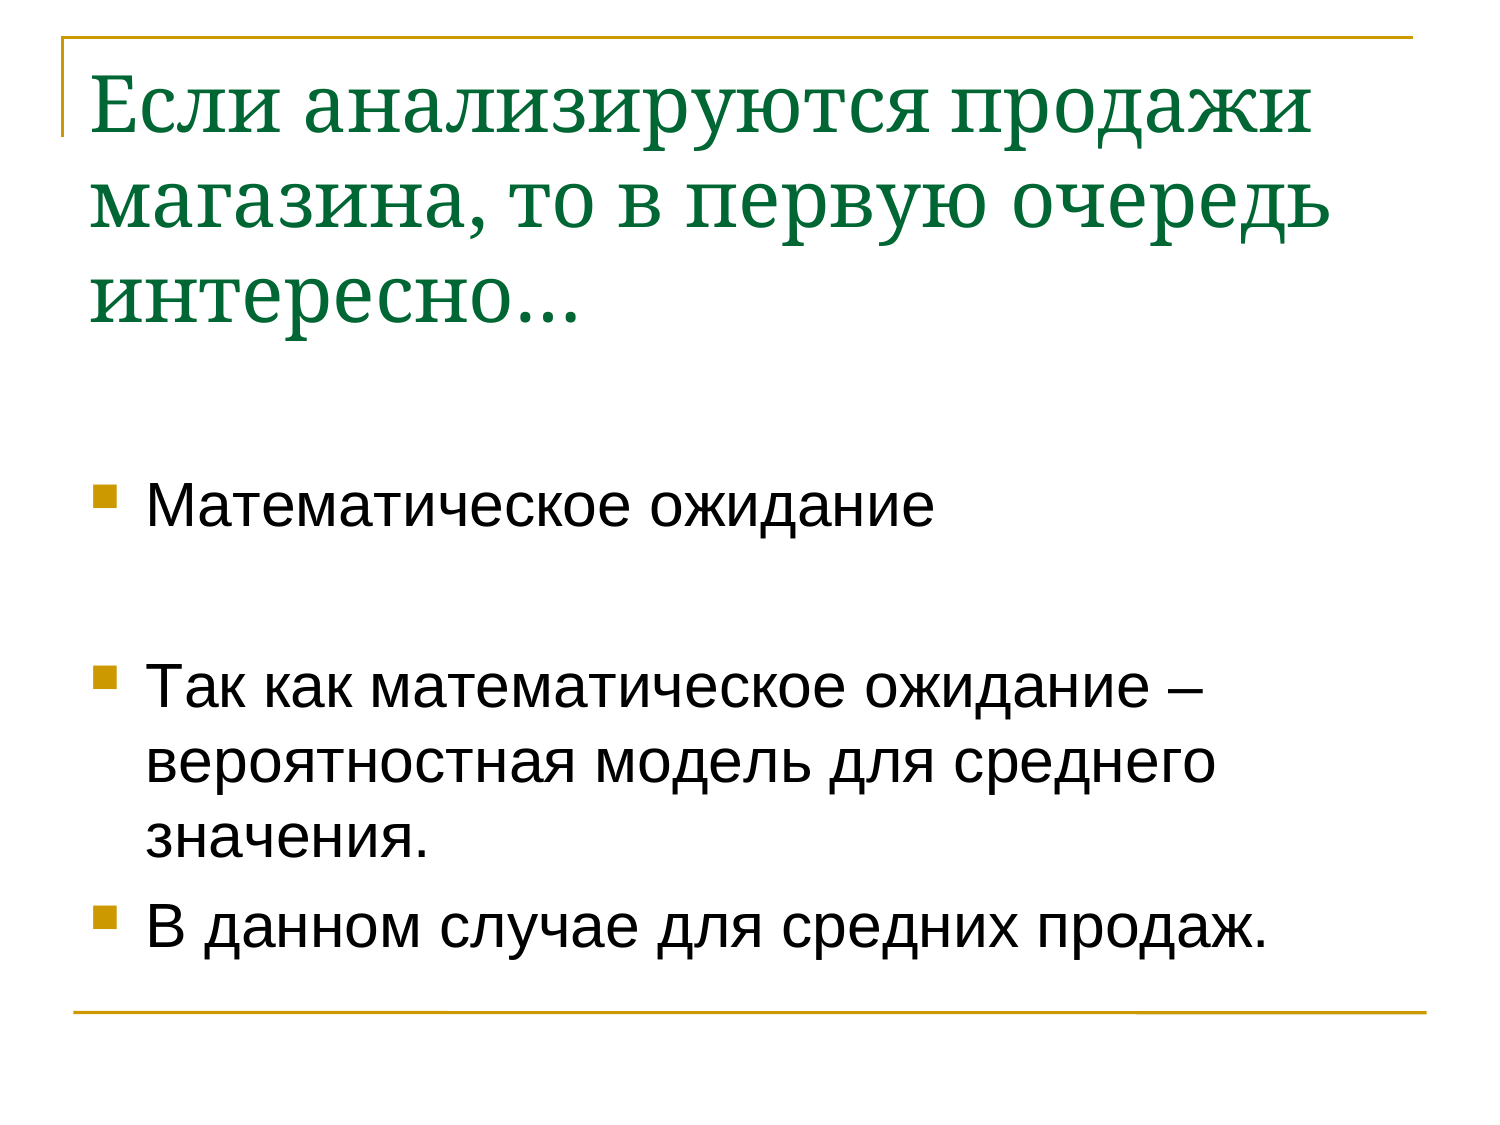

# Если анализируются продажи магазина, то в первую очередь интересно…
Математическое ожидание
Так как математическое ожидание – вероятностная модель для среднего значения.
В данном случае для средних продаж.